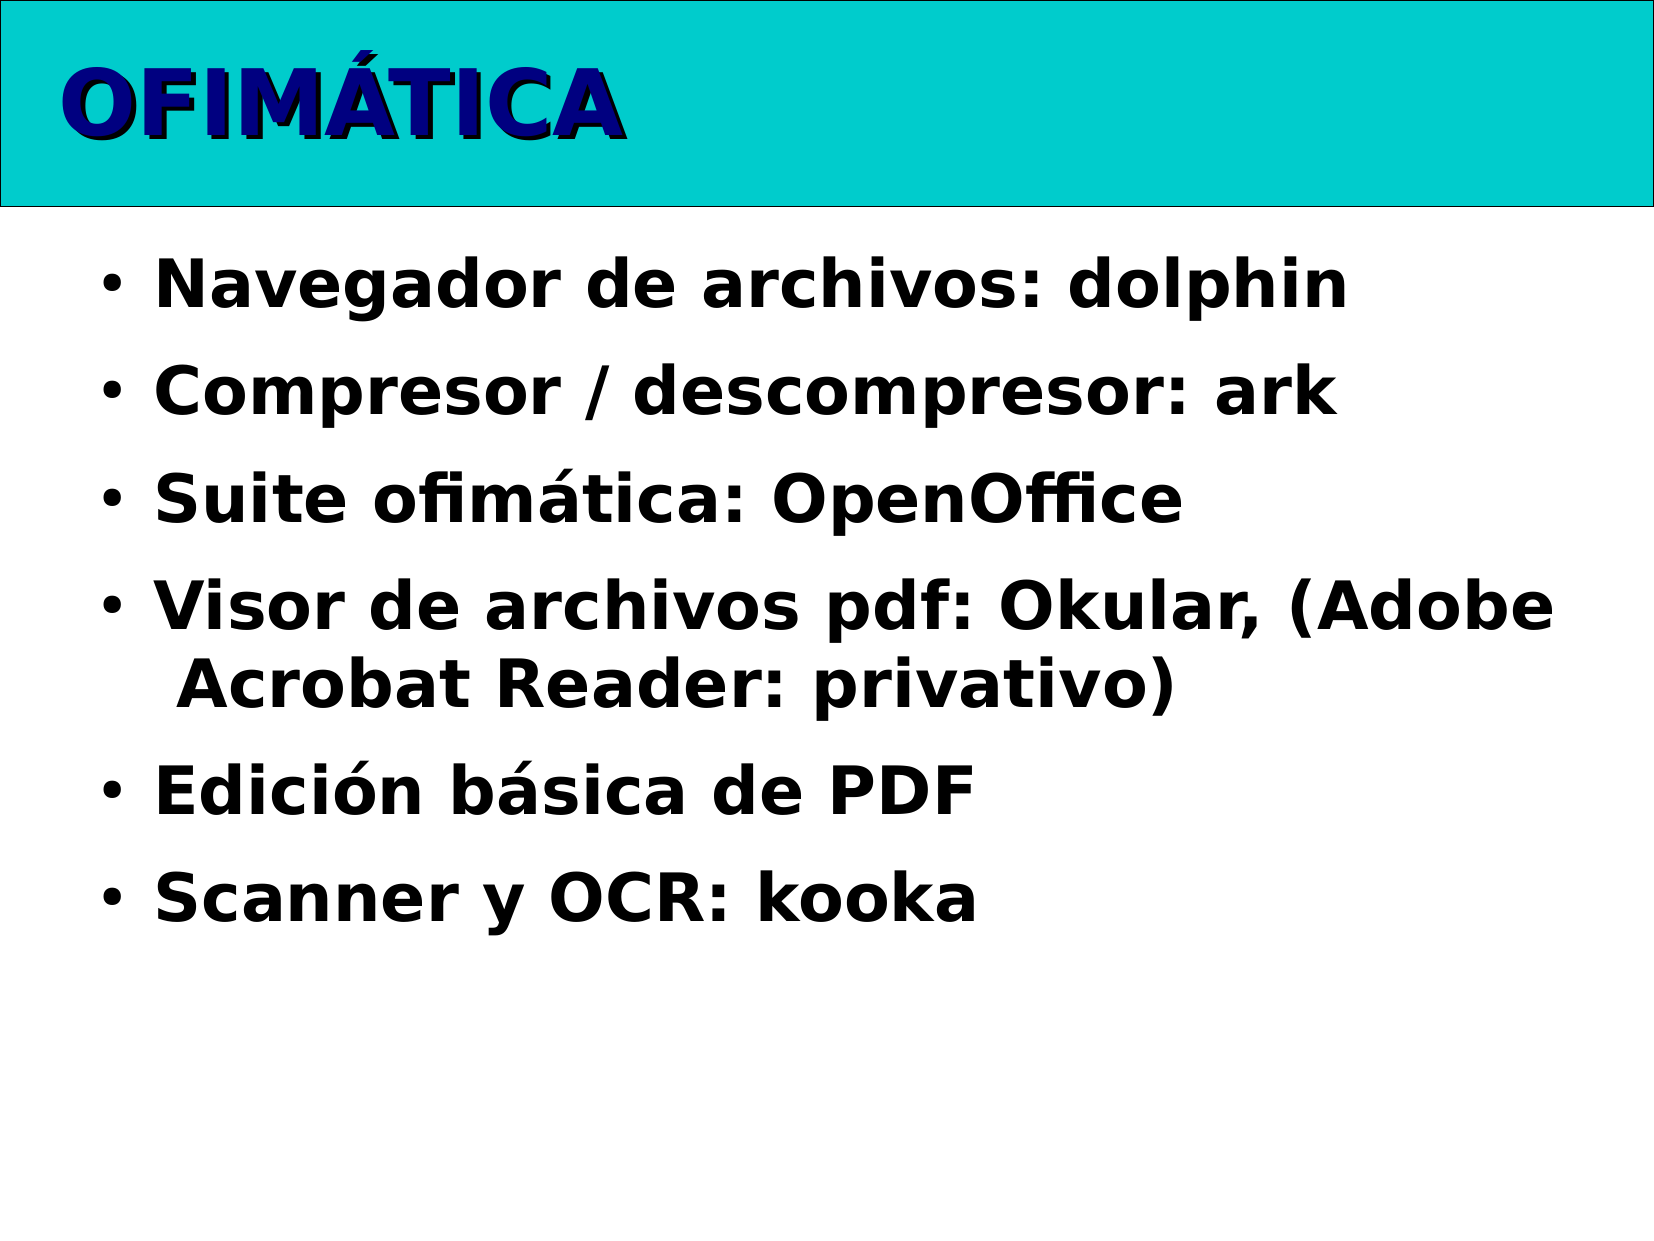

# OFIMÁTICA
Navegador de archivos: dolphin
Compresor / descompresor: ark
Suite ofimática: OpenOffice
Visor de archivos pdf: Okular, (Adobe Acrobat Reader: privativo)
Edición básica de PDF
Scanner y OCR: kooka